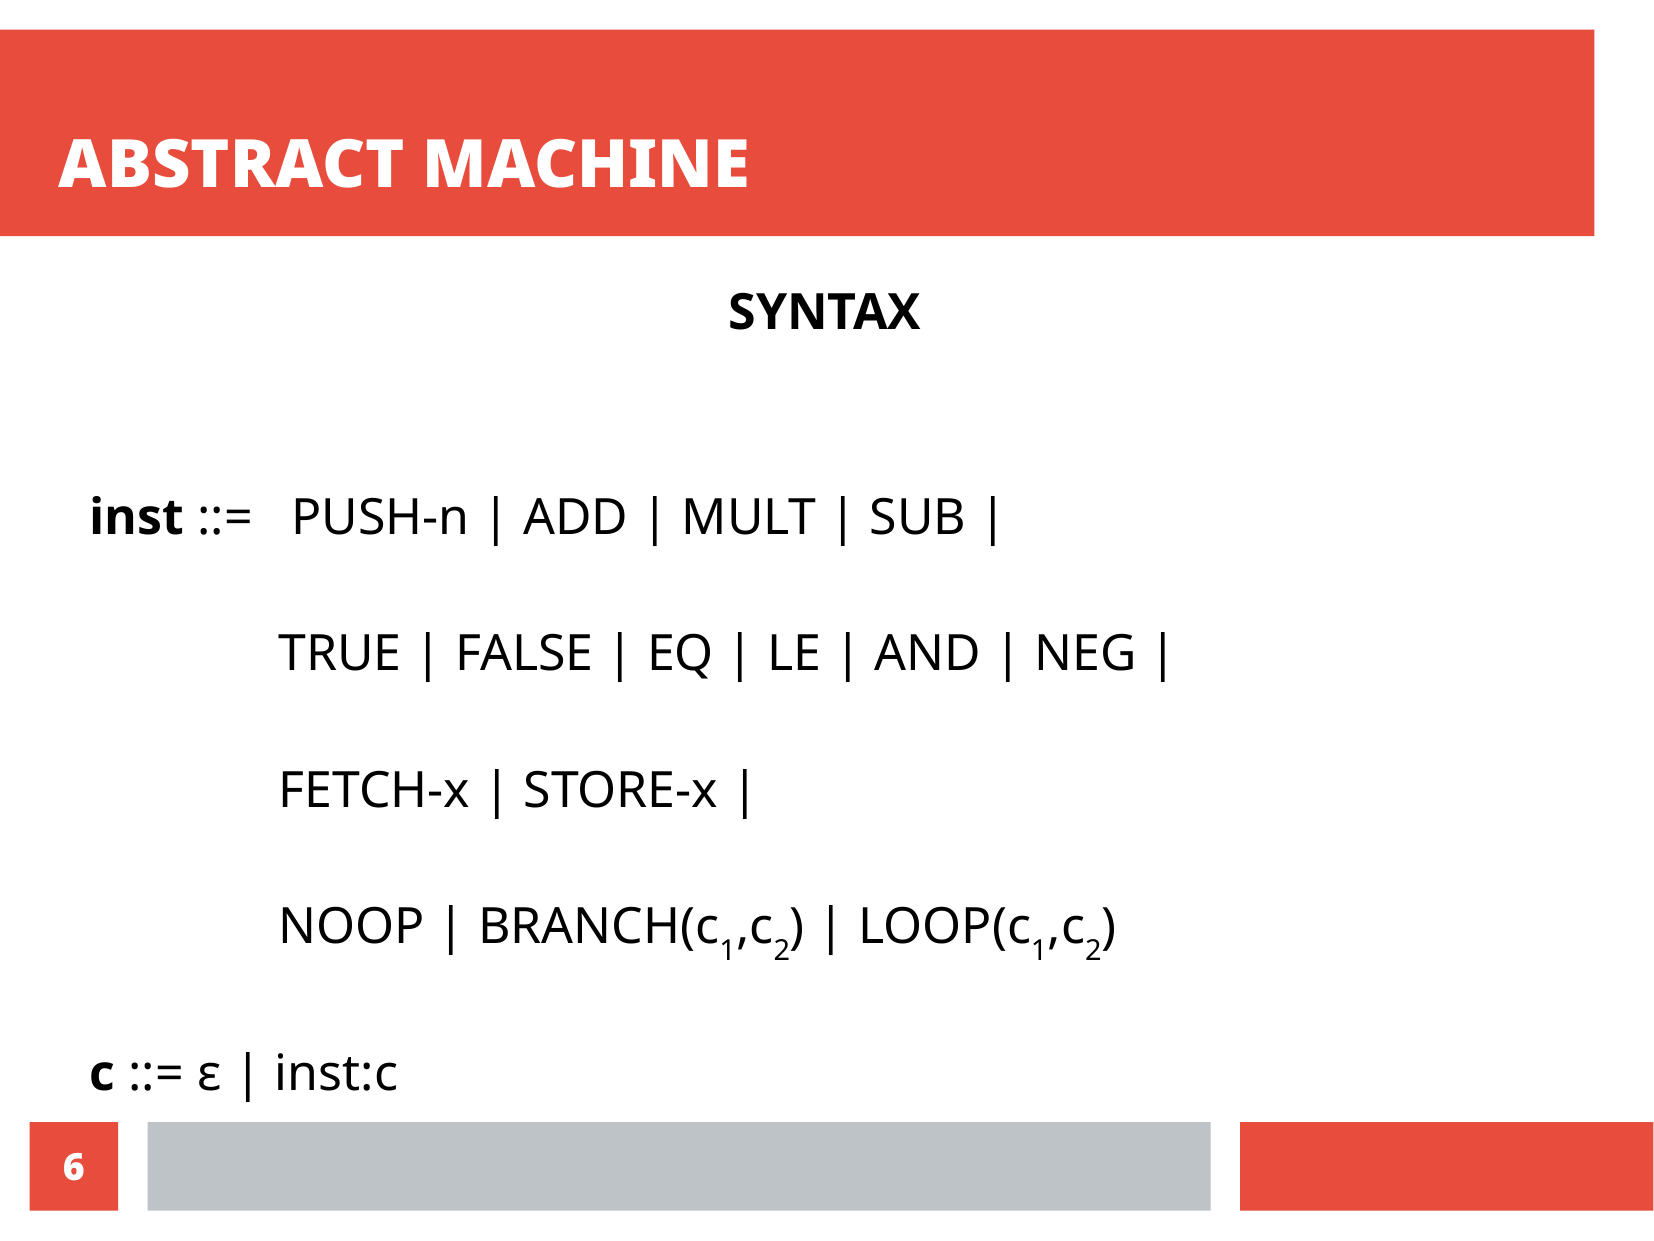

# ABSTRACT MACHINE
SYNTAX
inst ::= PUSH-n | ADD | MULT | SUB |
		 TRUE | FALSE | EQ | LE | AND | NEG |
		 FETCH-x | STORE-x |
		 NOOP | BRANCH(c1,c2) | LOOP(c1,c2)
c ::= ε | inst:c
6